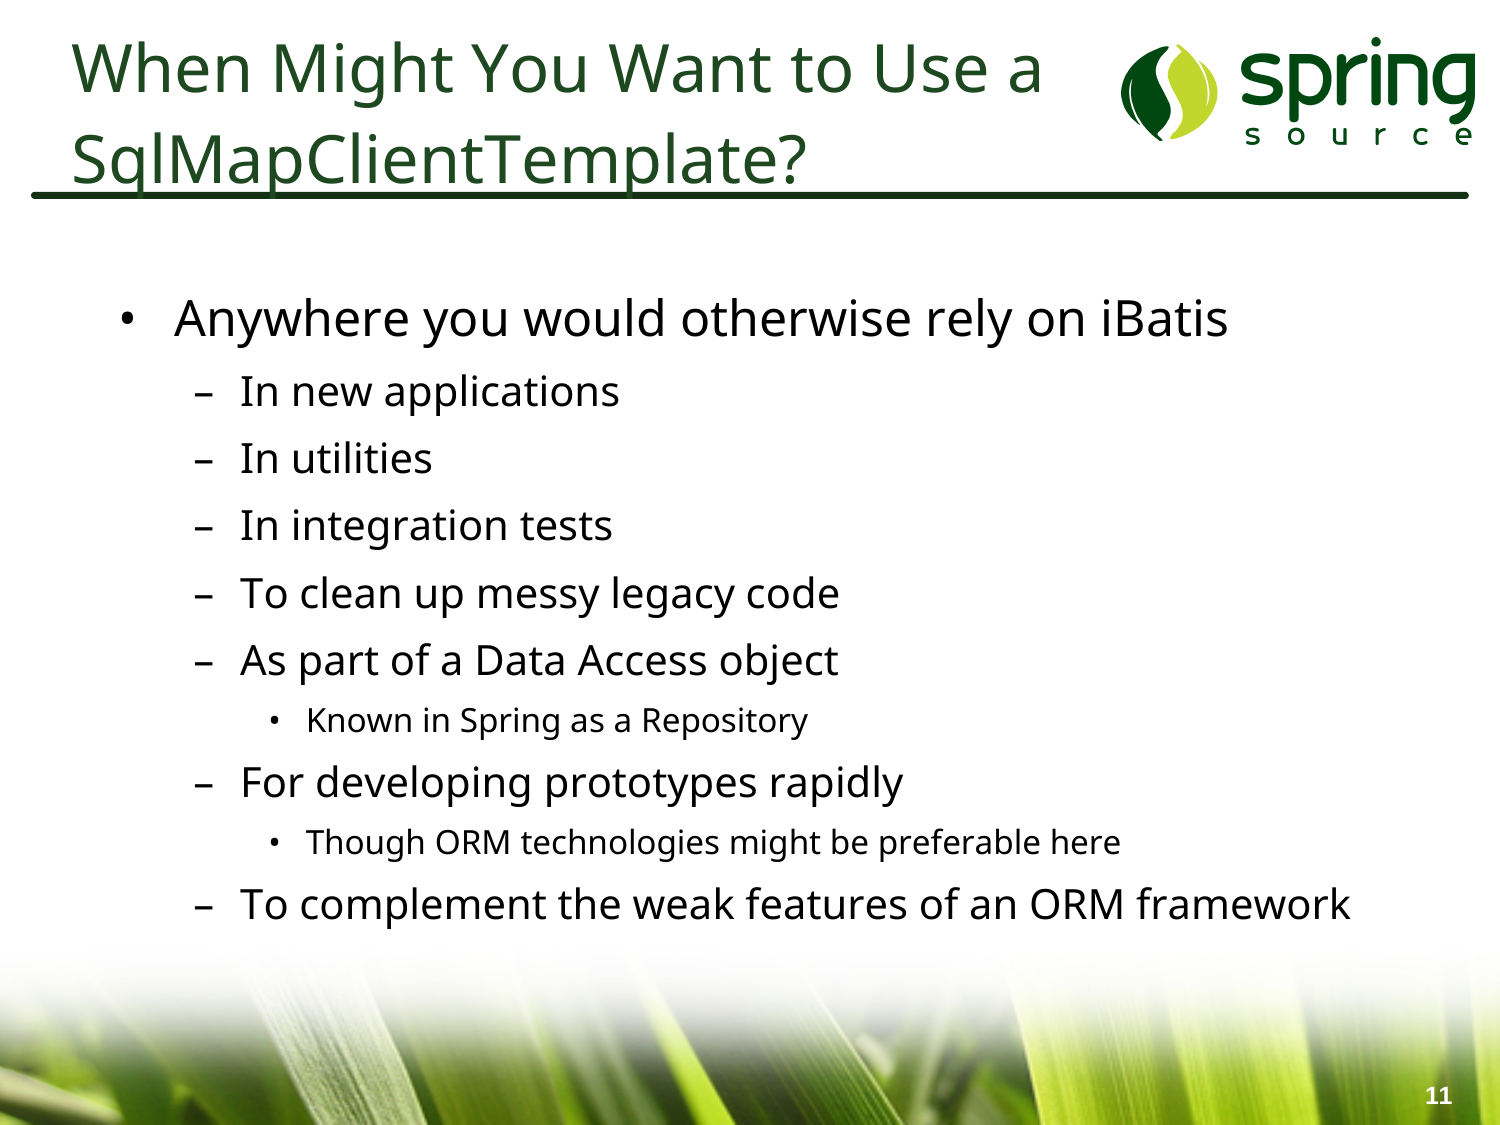

# When Might You Want to Use a SqlMapClientTemplate?
Anywhere you would otherwise rely on iBatis
In new applications
In utilities
In integration tests
To clean up messy legacy code
As part of a Data Access object
Known in Spring as a Repository
For developing prototypes rapidly
Though ORM technologies might be preferable here
To complement the weak features of an ORM framework